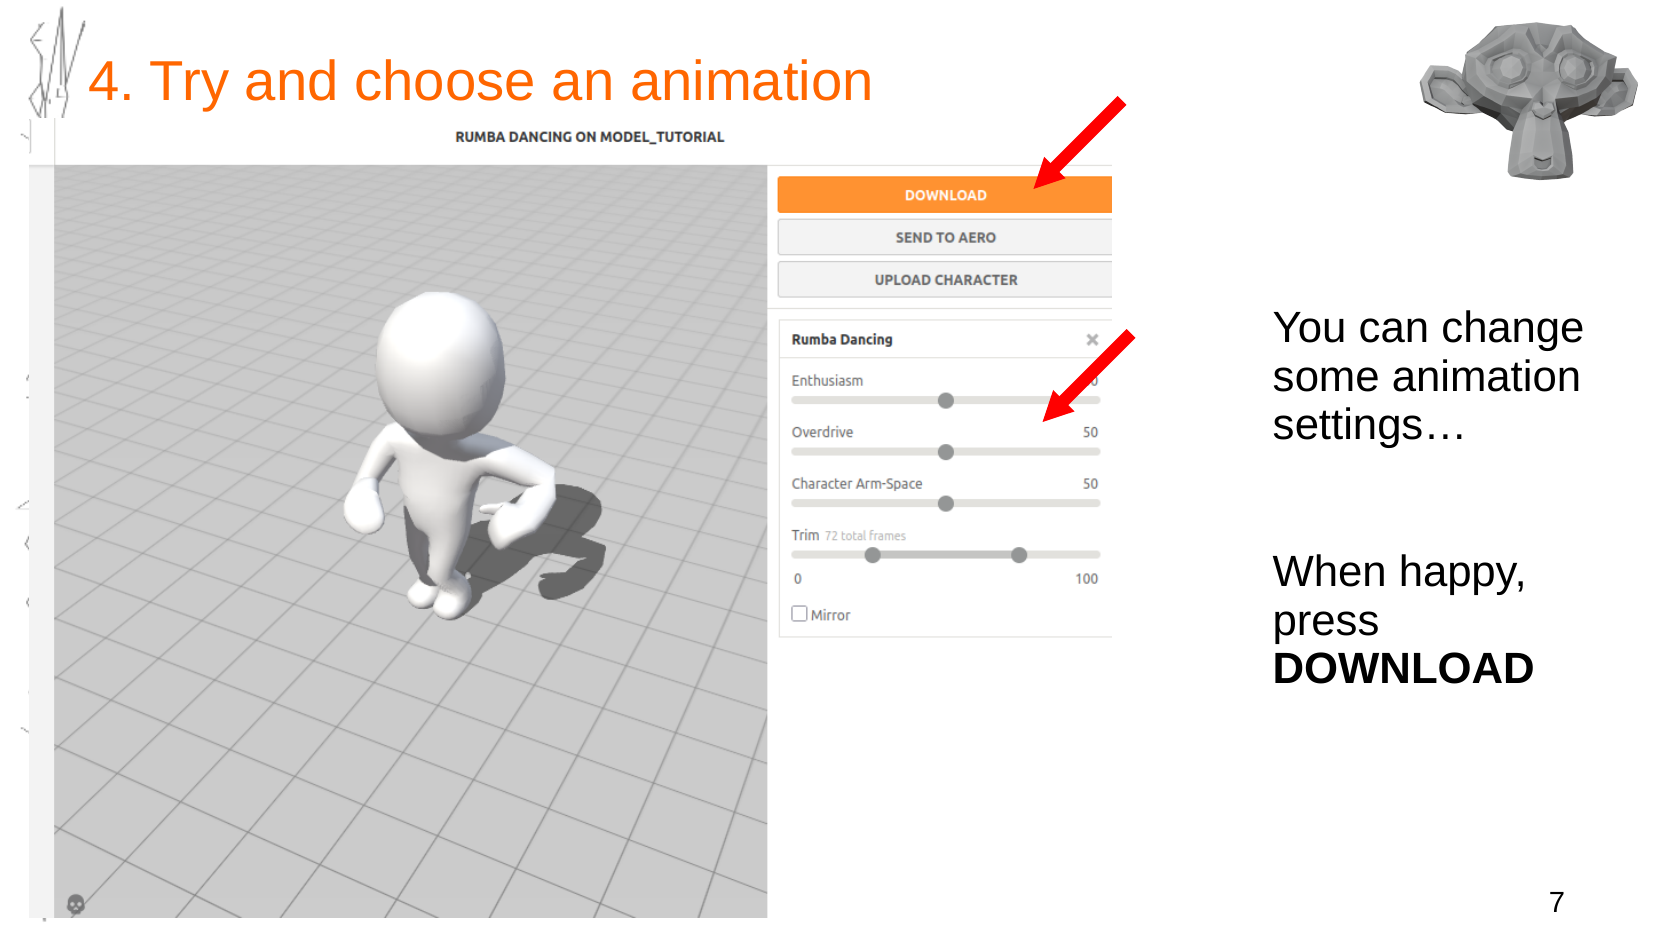

# 4. Try and choose an animation
You can change some animation settings…
When happy, press DOWNLOAD
7